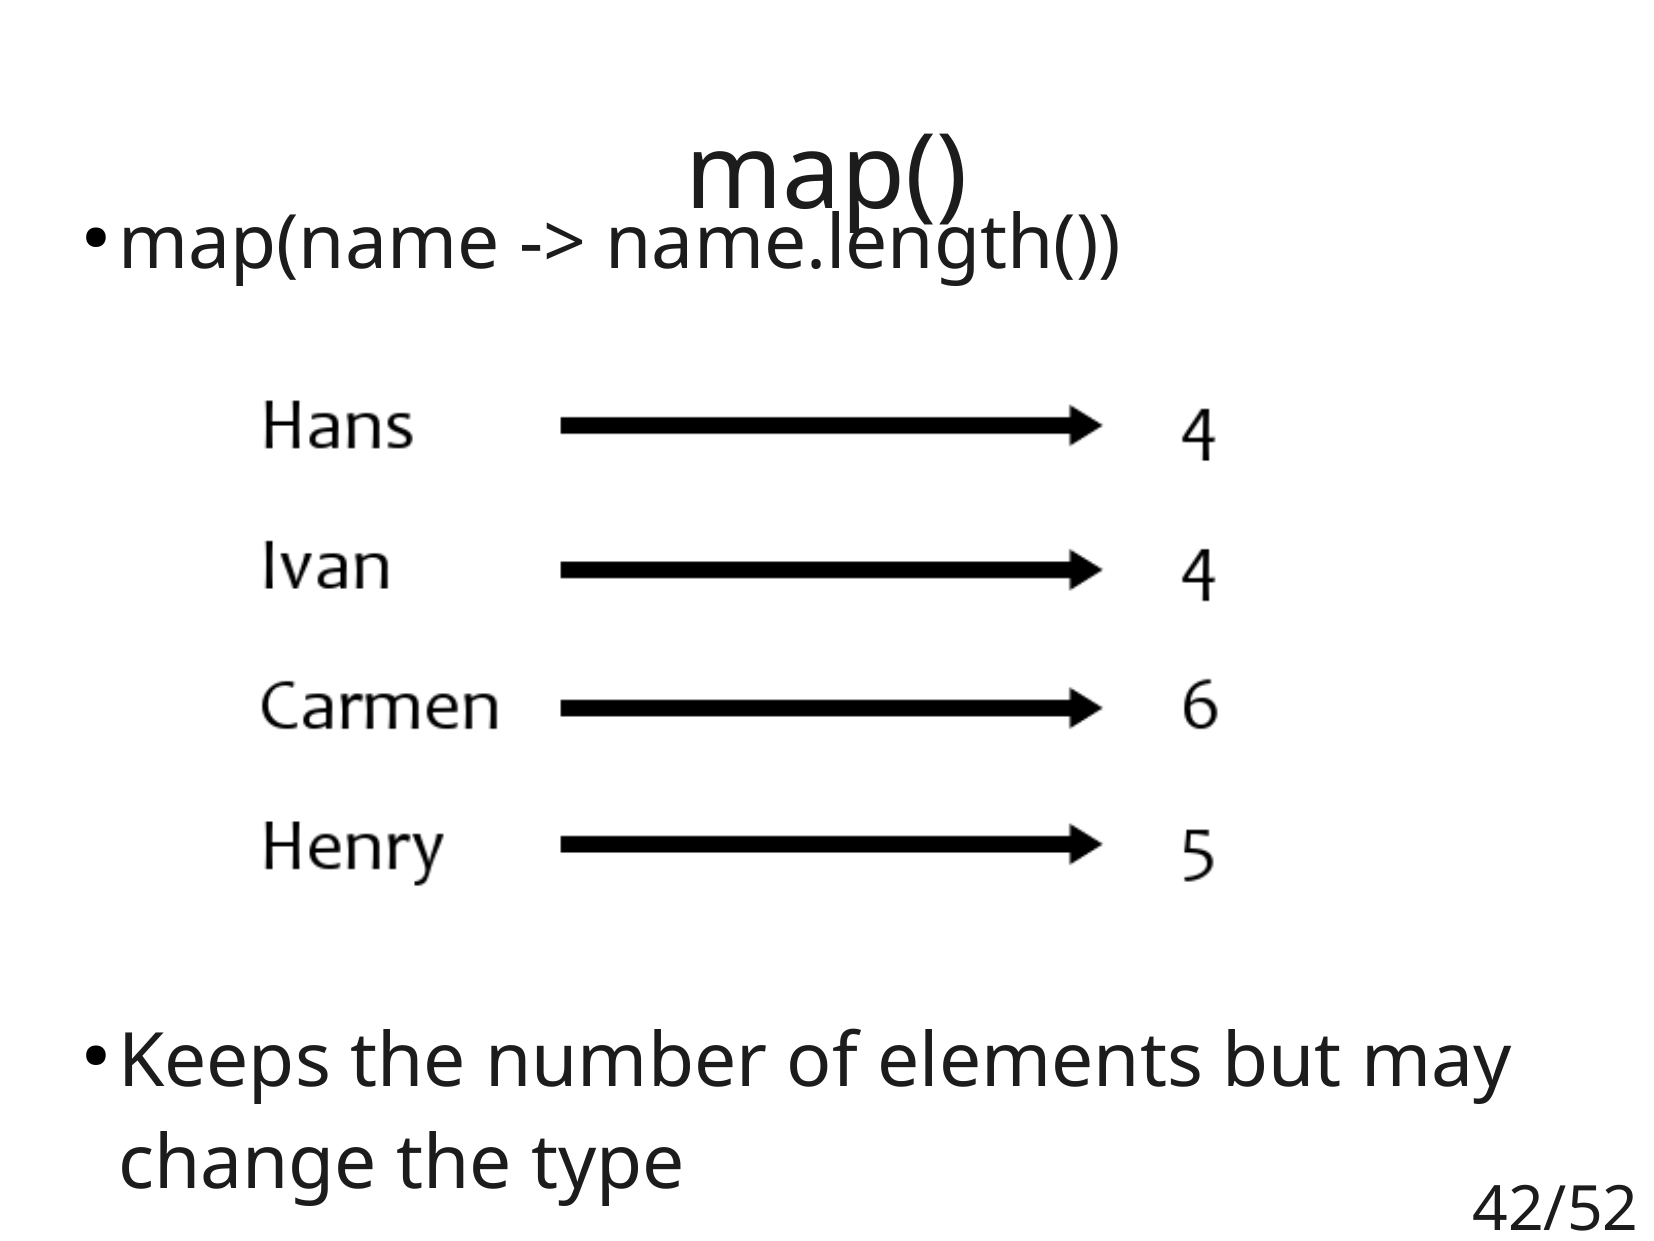

# map()
map(name -> name.length())
Keeps the number of elements but may change the type